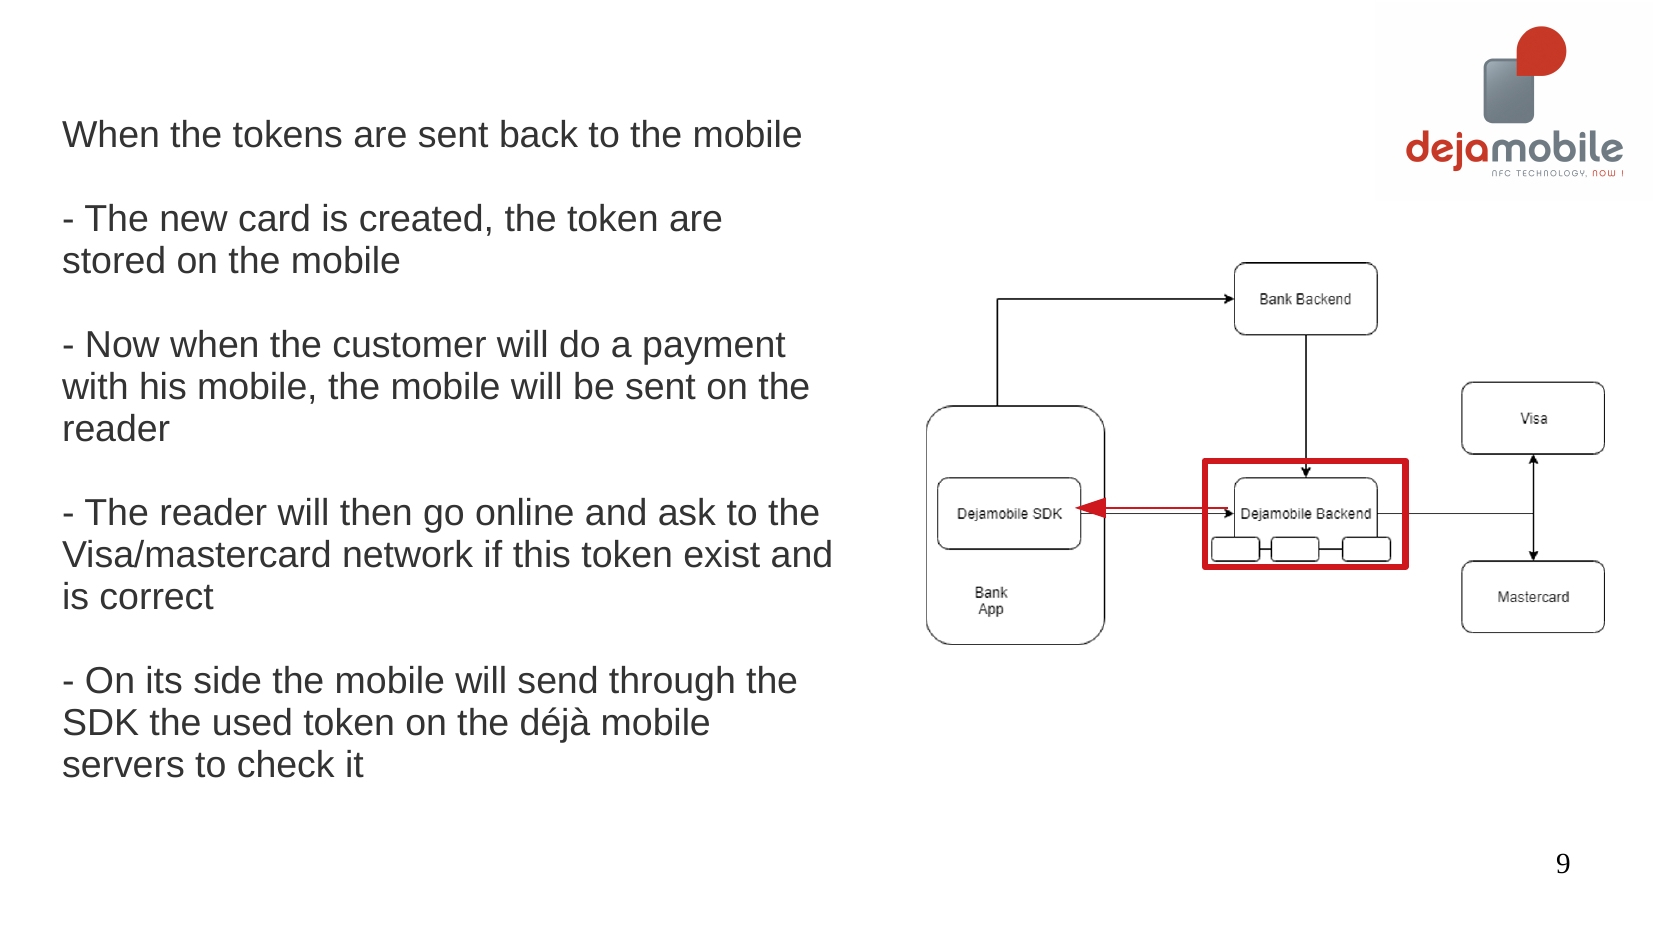

When the tokens are sent back to the mobile
- The new card is created, the token are stored on the mobile
- Now when the customer will do a payment with his mobile, the mobile will be sent on the reader
- The reader will then go online and ask to the Visa/mastercard network if this token exist and is correct
- On its side the mobile will send through the SDK the used token on the déjà mobile servers to check it
9